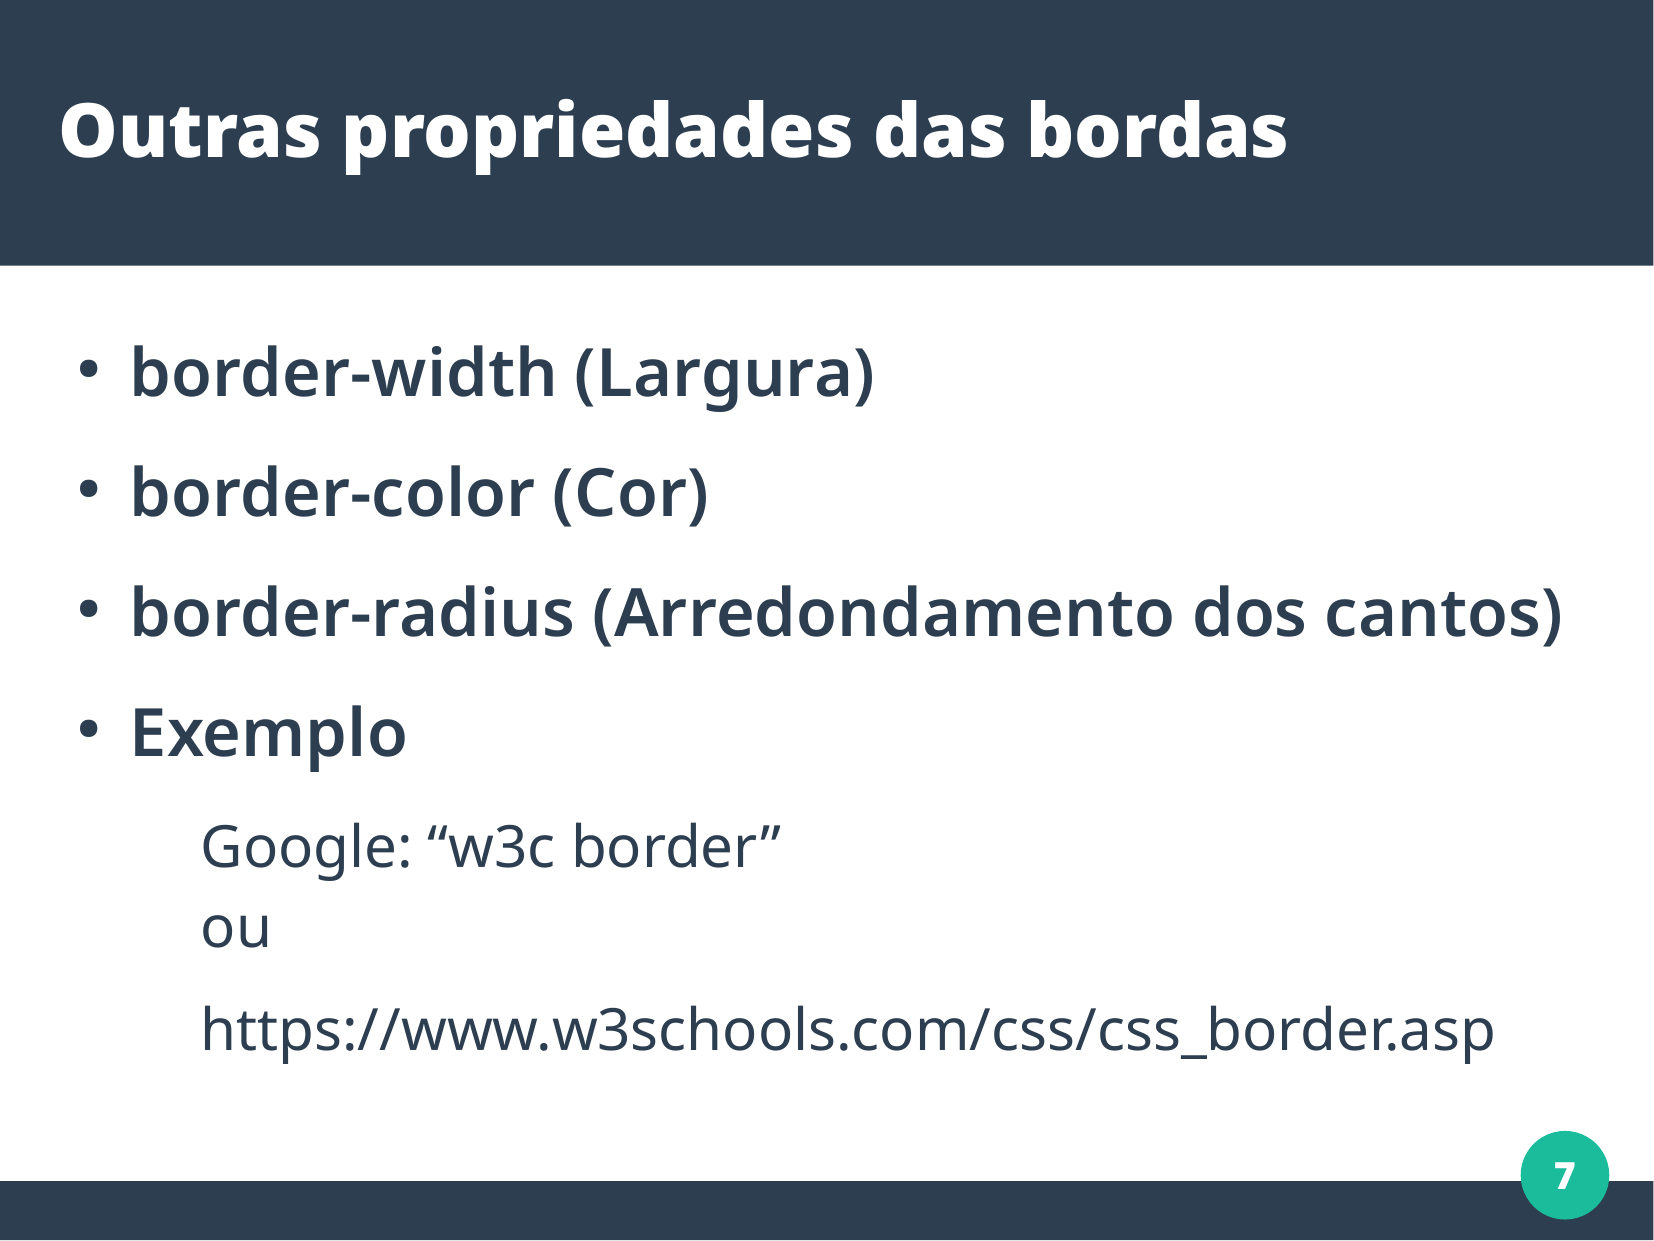

# Outras propriedades das bordas
border-width (Largura)
border-color (Cor)
border-radius (Arredondamento dos cantos)
Exemplo
Google: “w3c border”
ou
https://www.w3schools.com/css/css_border.asp
7